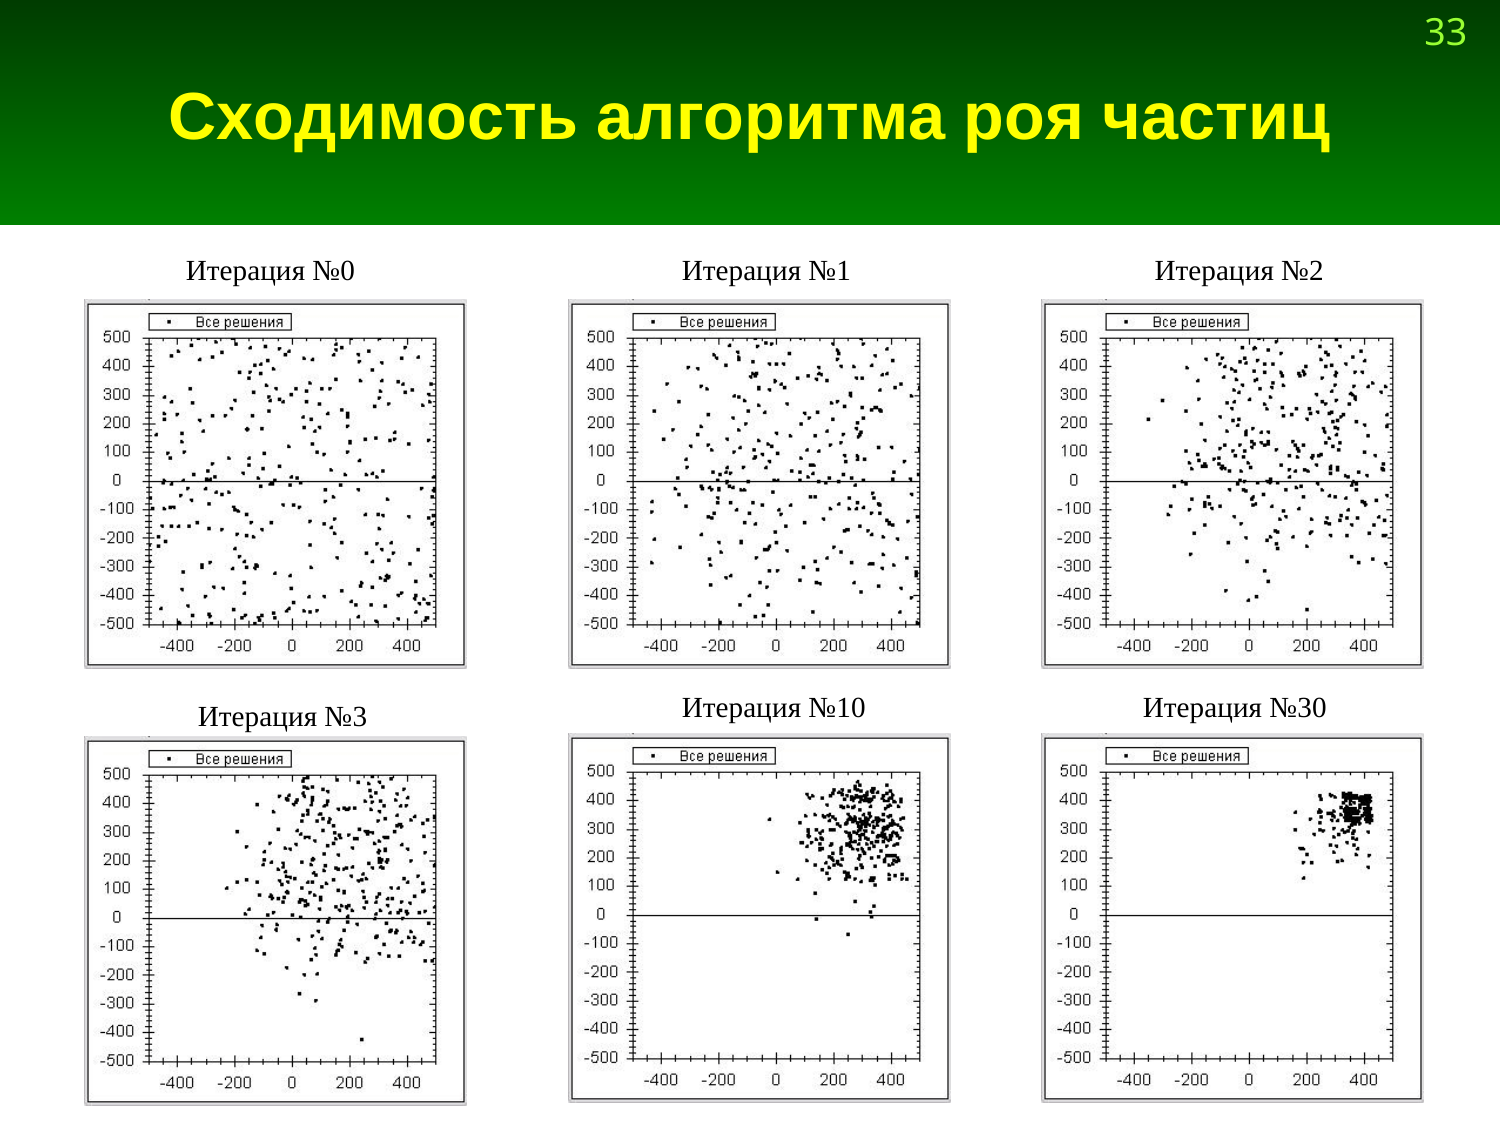

# Сходимость алгоритма роя частиц
Итерация №0
Итерация №1
Итерация №2
Итерация №10
Итерация №30
Итерация №3